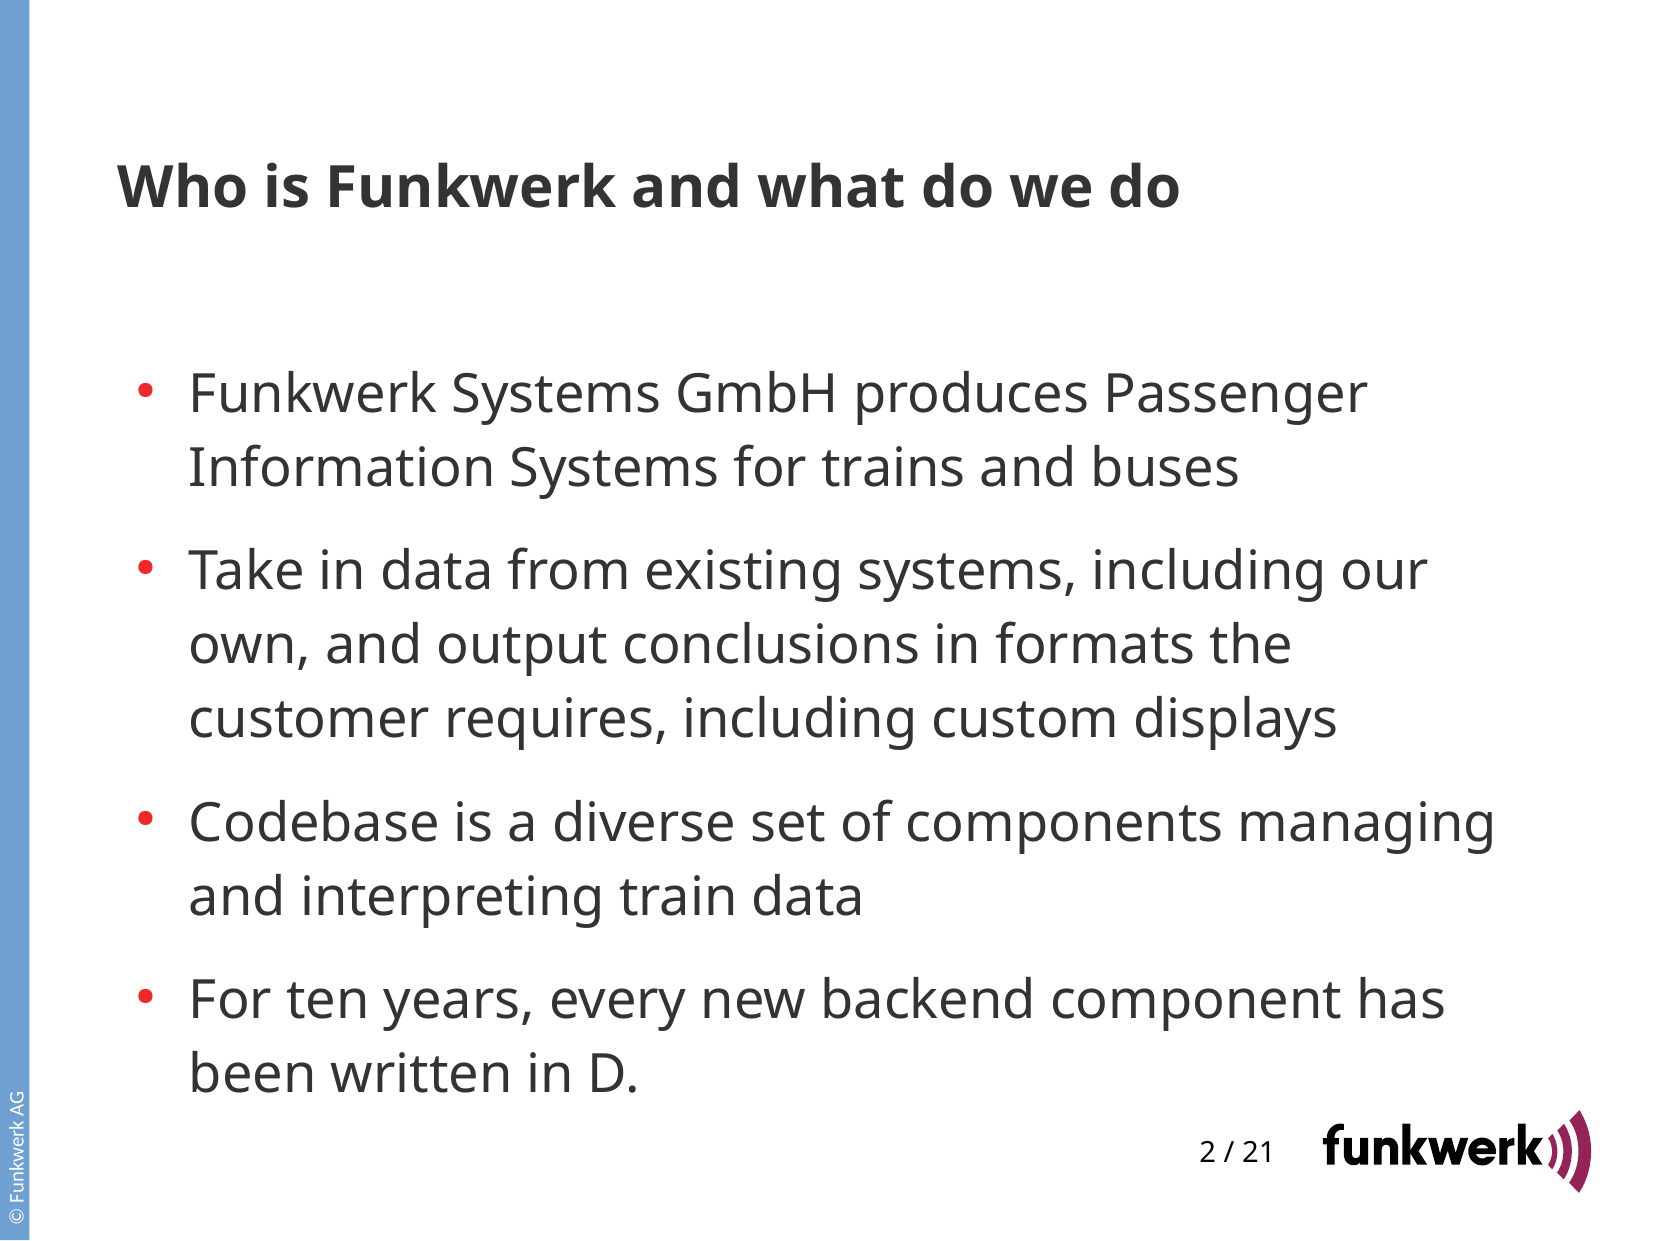

# Who is Funkwerk and what do we do
Funkwerk Systems GmbH produces Passenger Information Systems for trains and buses
Take in data from existing systems, including our own, and output conclusions in formats the customer requires, including custom displays
Codebase is a diverse set of components managing and interpreting train data
For ten years, every new backend component has been written in D.
2